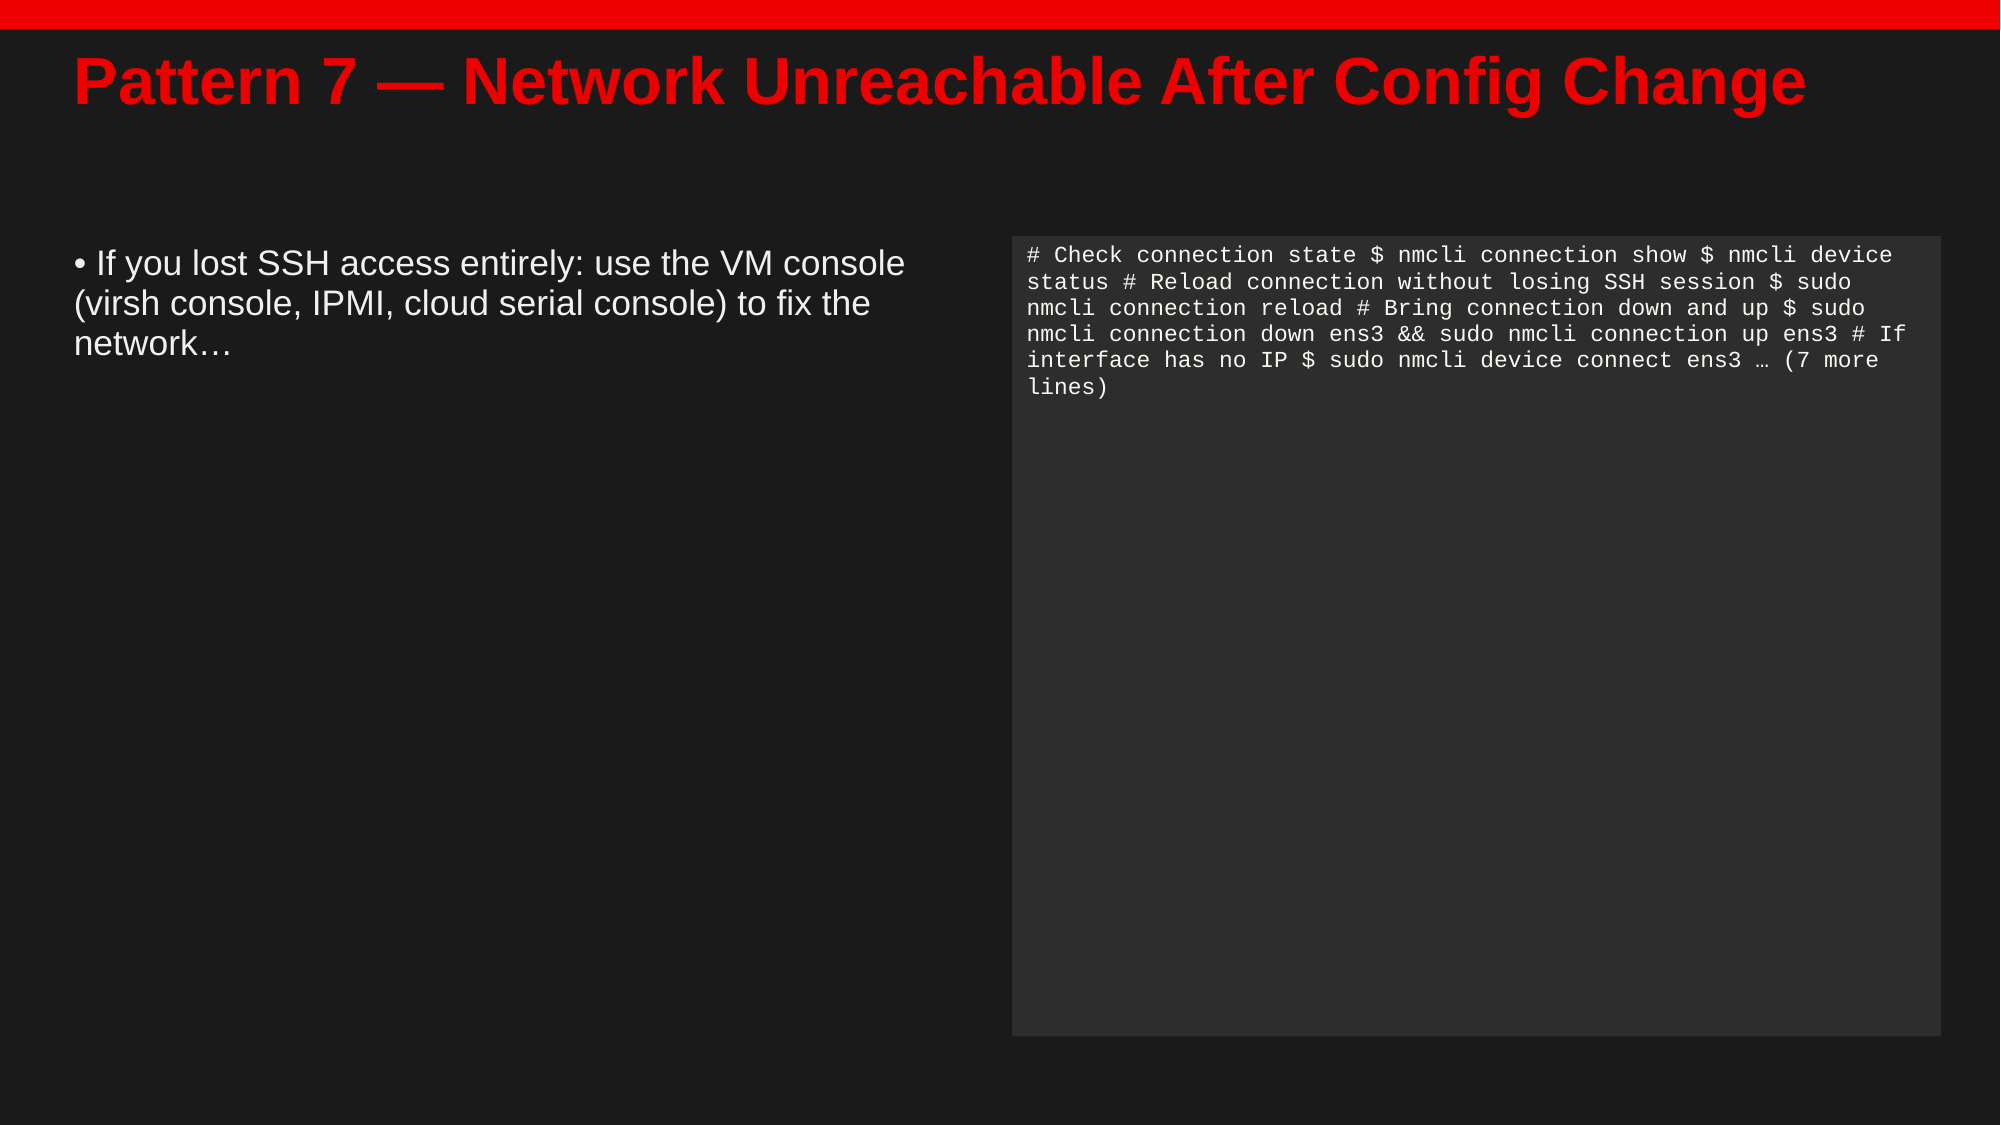

Pattern 7 — Network Unreachable After Config Change
• If you lost SSH access entirely: use the VM console (virsh console, IPMI, cloud serial console) to fix the network…
# Check connection state $ nmcli connection show $ nmcli device status # Reload connection without losing SSH session $ sudo nmcli connection reload # Bring connection down and up $ sudo nmcli connection down ens3 && sudo nmcli connection up ens3 # If interface has no IP $ sudo nmcli device connect ens3 … (7 more lines)